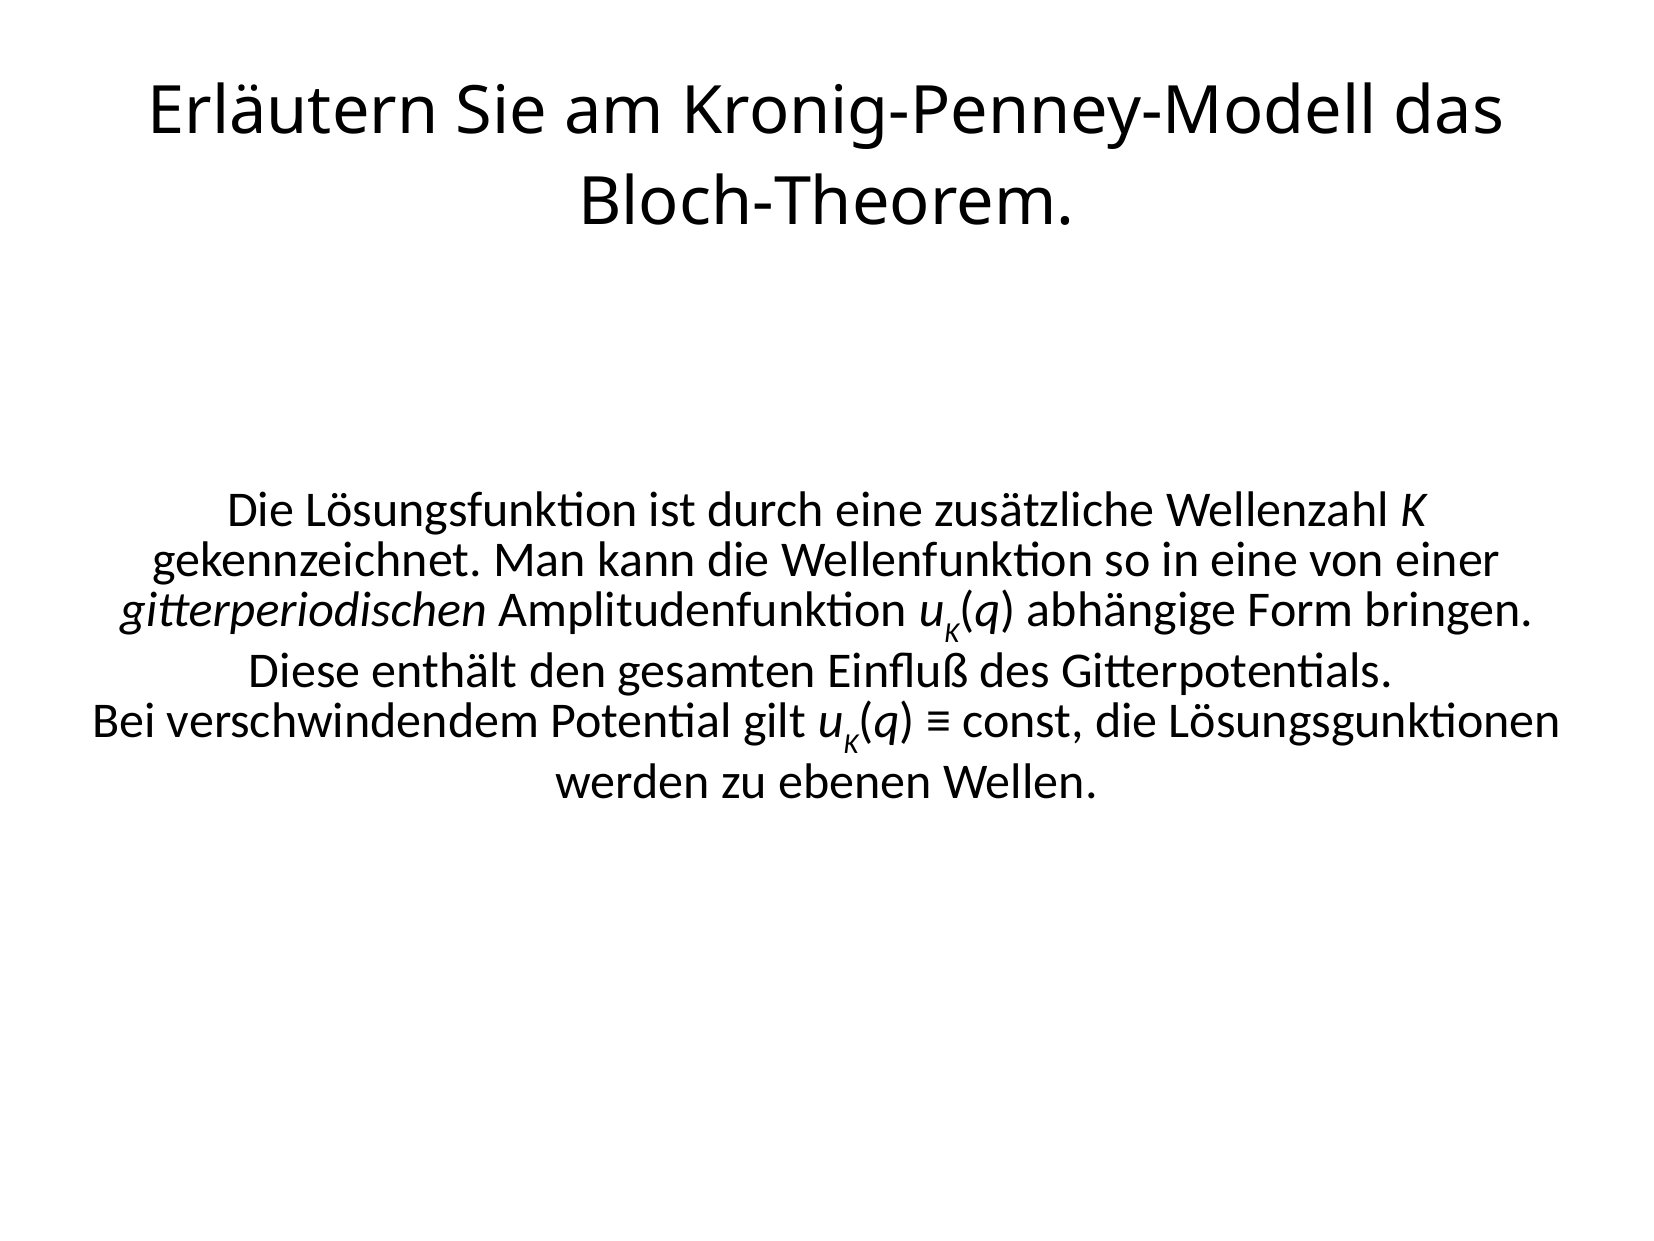

# Erläutern Sie am Kronig-Penney-Modell das Bloch‑Theorem.
Die Lösungsfunktion ist durch eine zusätzliche Wellenzahl K gekennzeichnet. Man kann die Wellenfunktion so in eine von einer gitterperiodischen Amplitudenfunktion uK(q) abhängige Form bringen. Diese enthält den gesamten Einfluß des Gitterpotentials.
Bei verschwindendem Potential gilt uK(q) ≡ const, die Lösungsgunktionen werden zu ebenen Wellen.